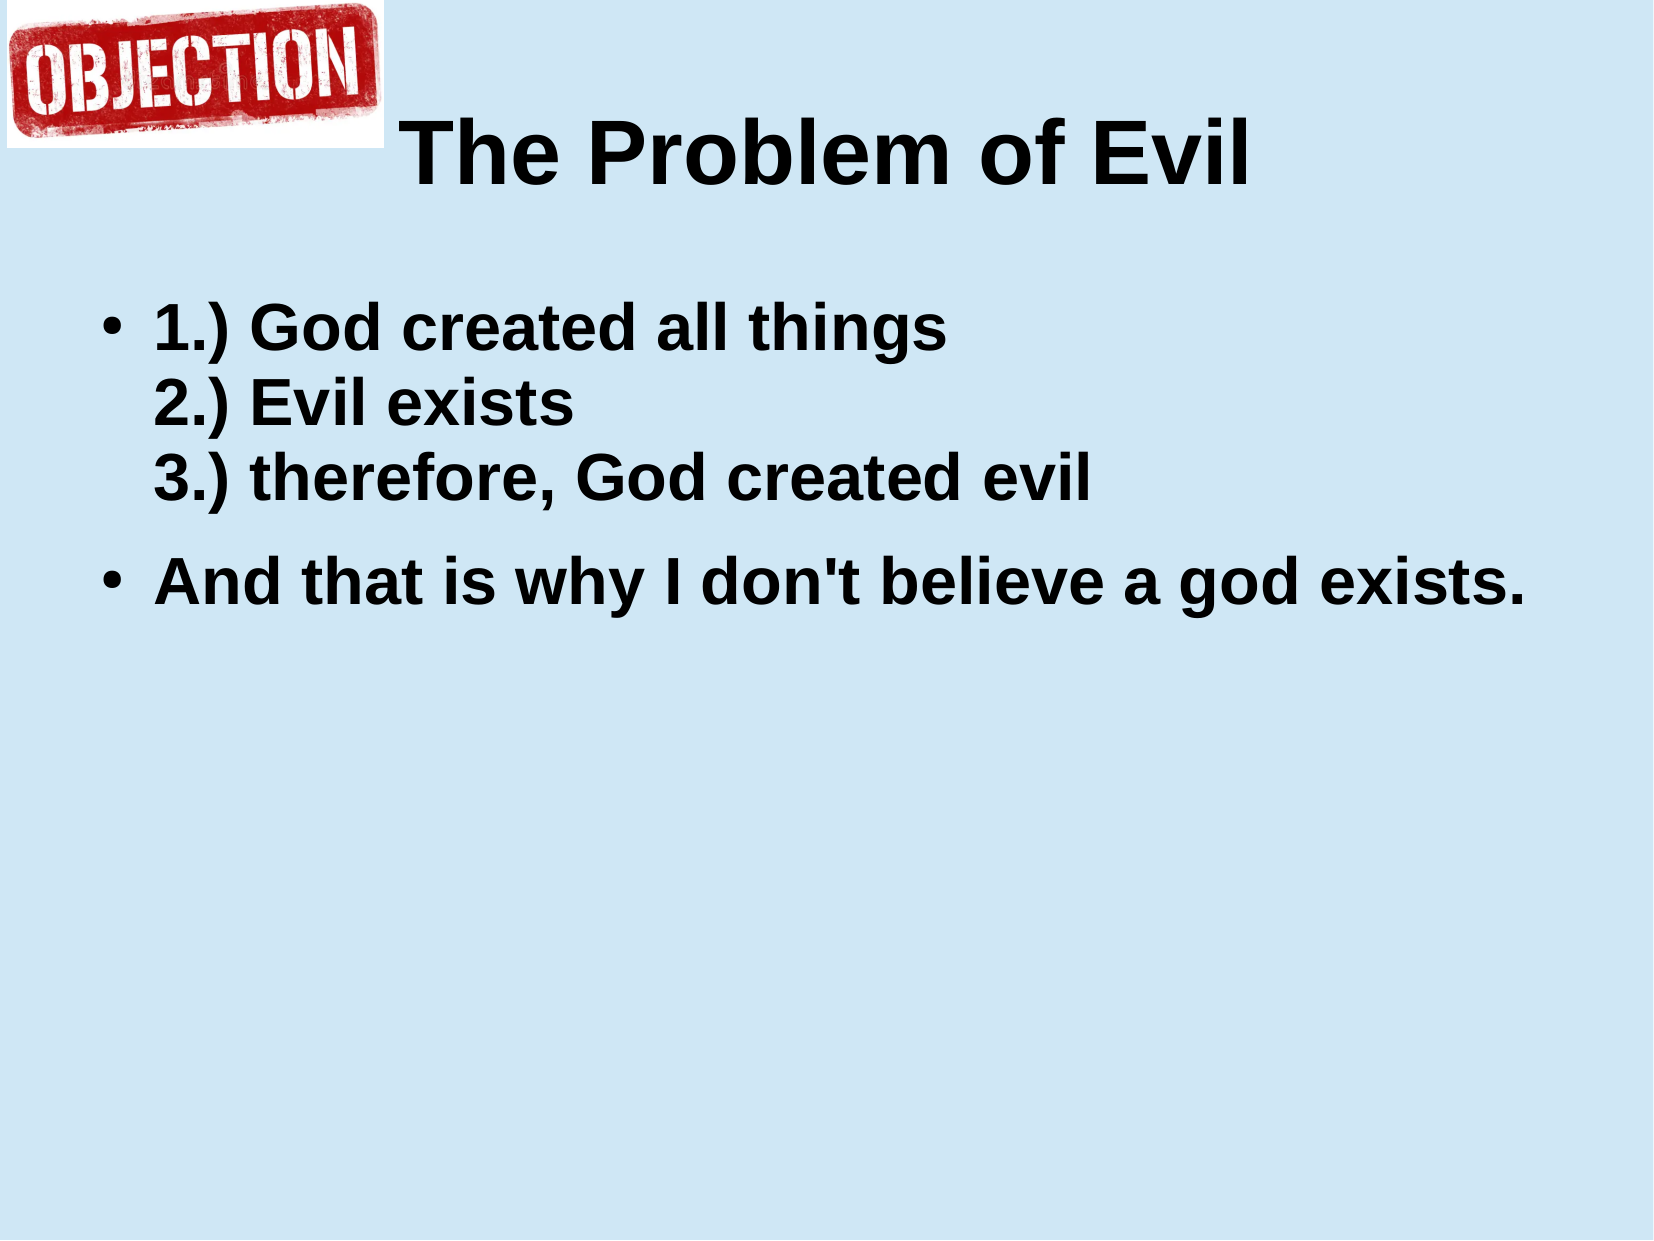

# The Problem of Evil
1.) God created all things
2.) Evil exists
3.) therefore, God created evil
And that is why I don't believe a god exists.